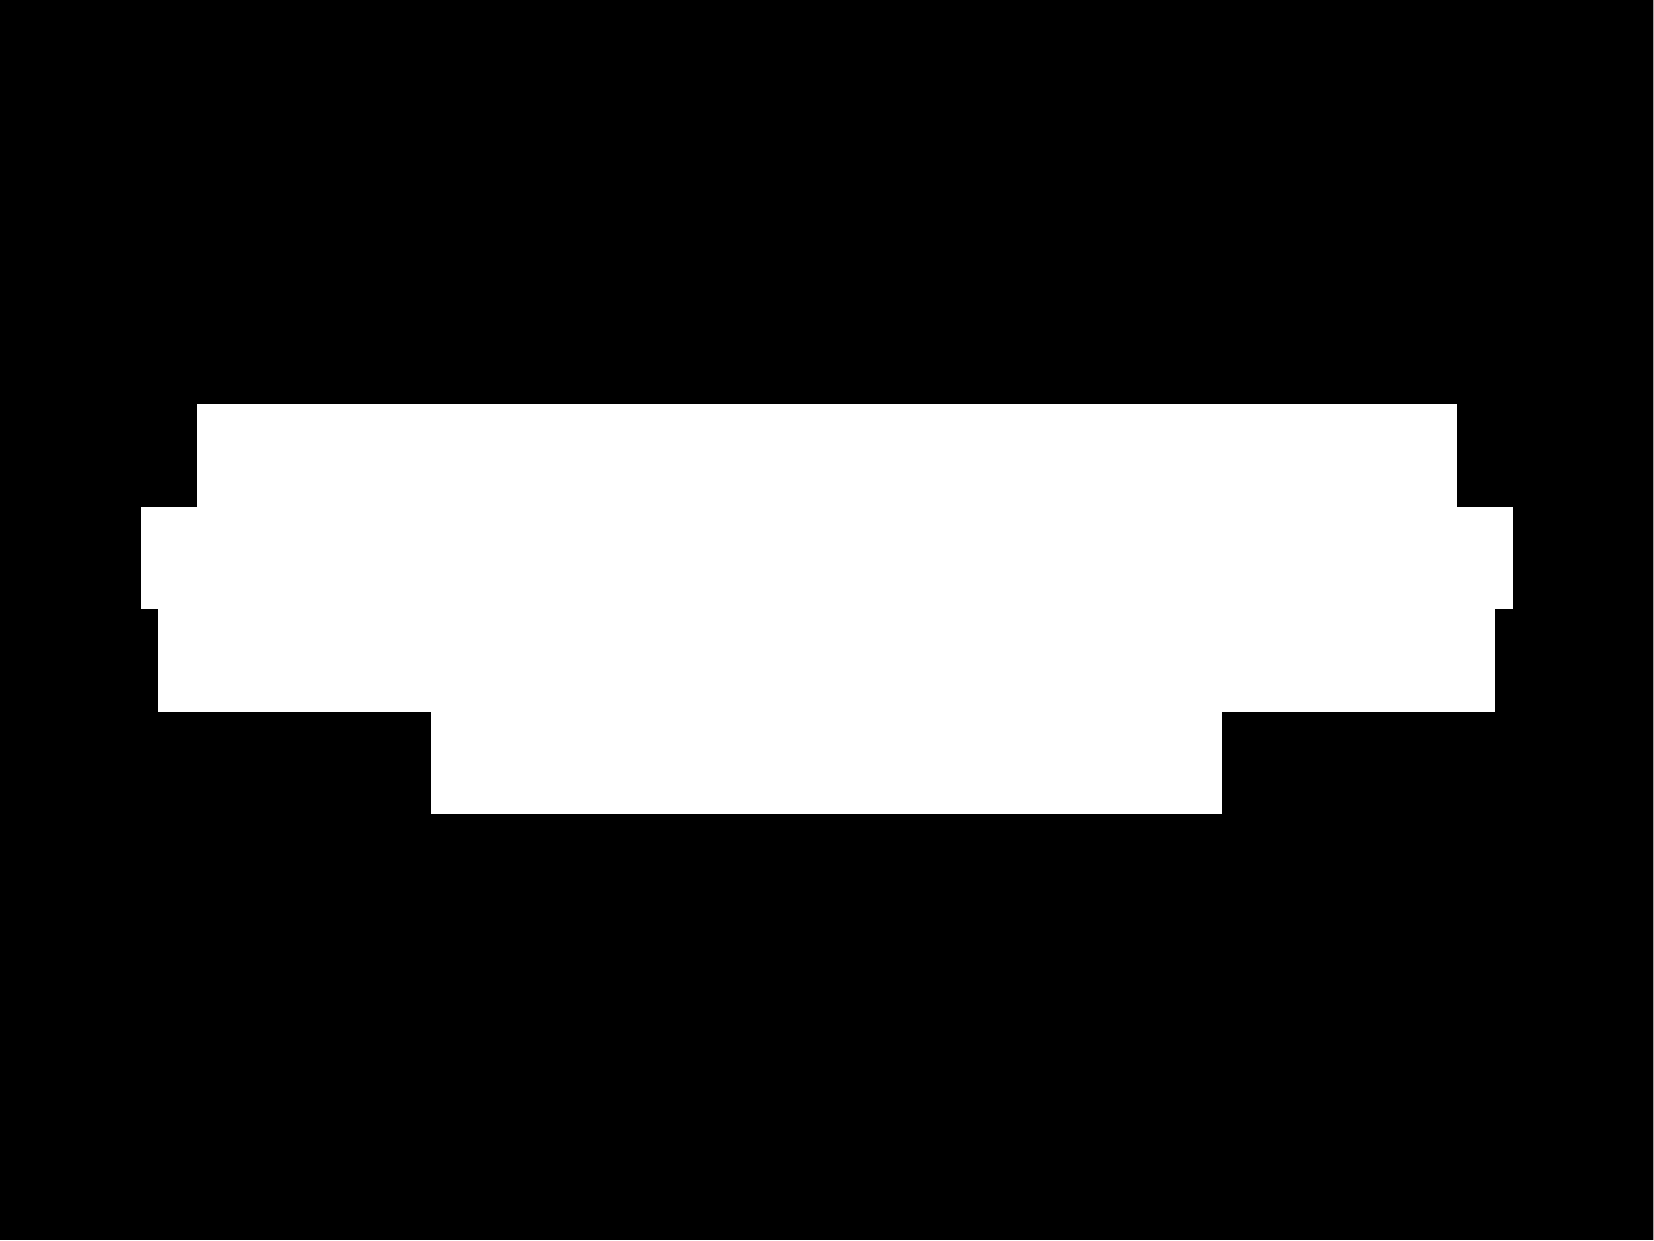

# Hoje é tempo de fortalecer a fé
Colidir com o mundo e ficar de pé
Mais que conhecer, preciso viver
A verdade revelada